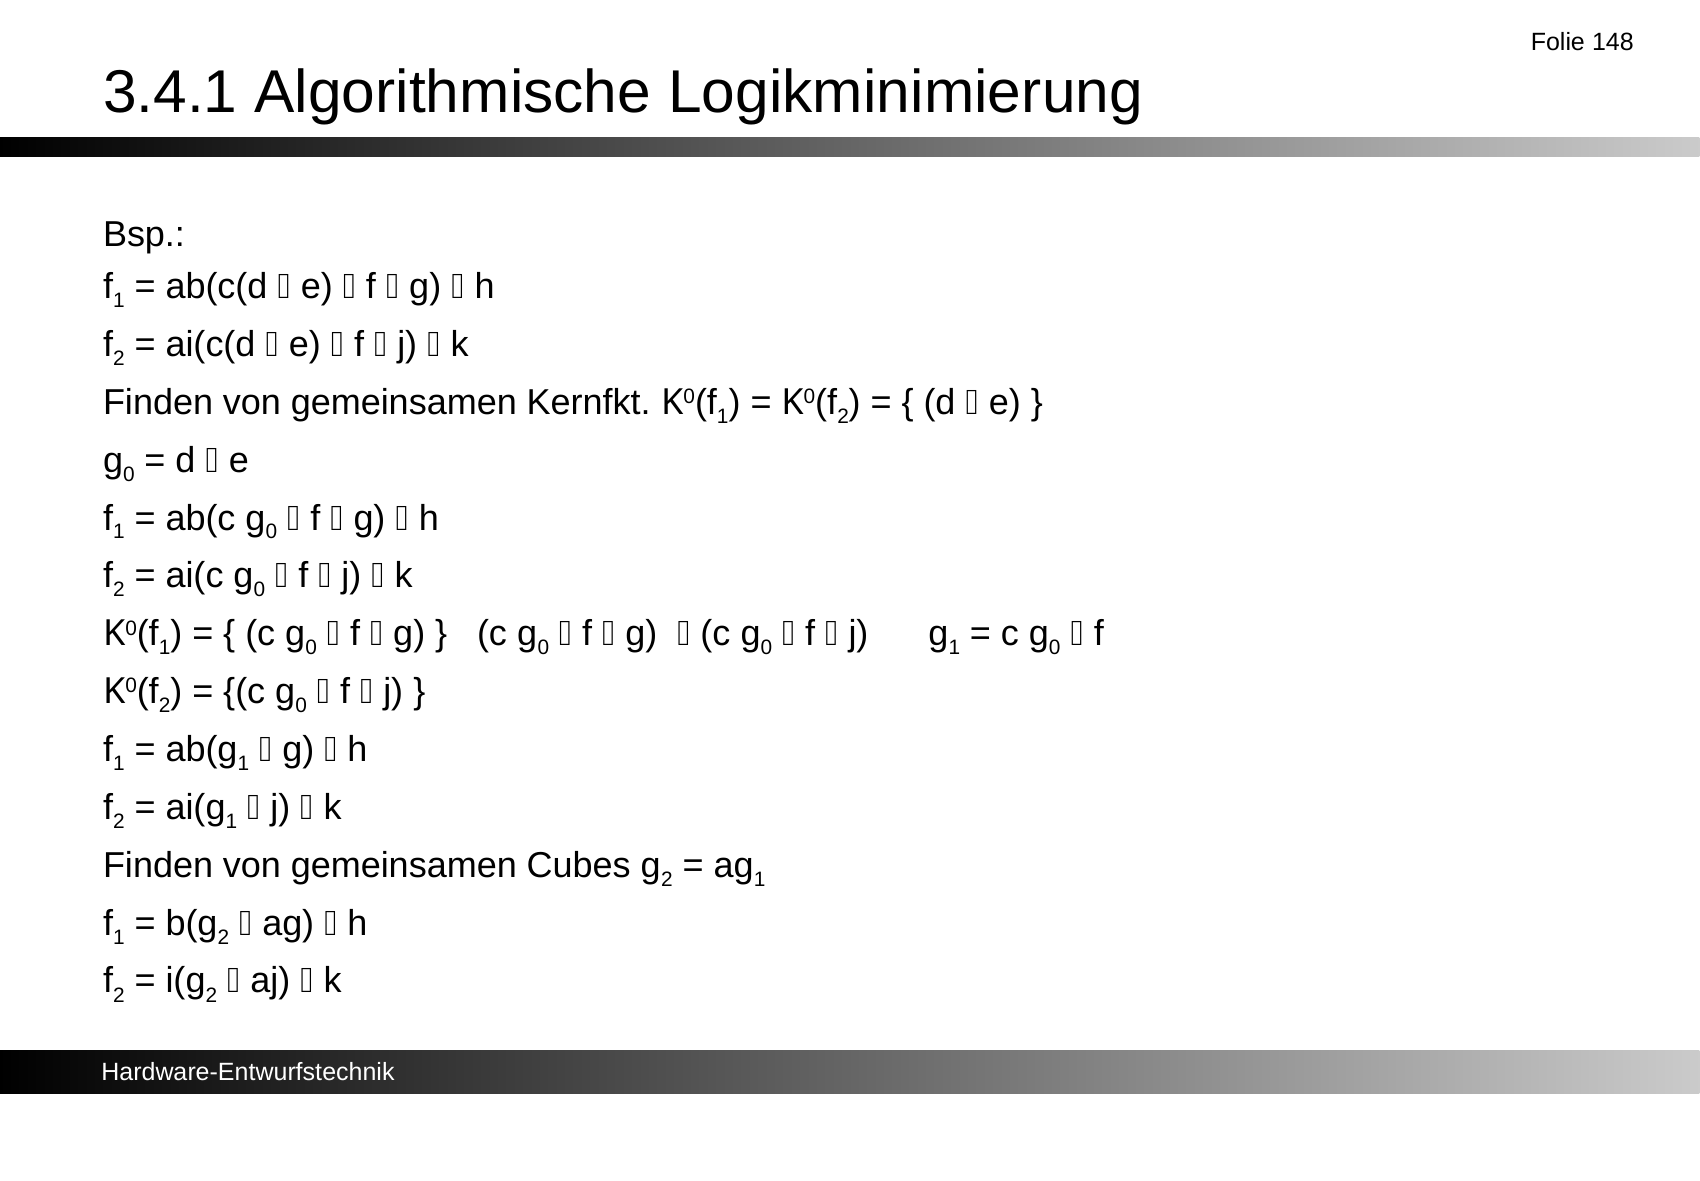

# 3.4.1 Algorithmische Logikminimierung
Bsp.:
f1 = ab(c(d  e)  f  g)  h
f2 = ai(c(d  e)  f  j)  k
Finden von gemeinsamen Kernfkt. K0(f1) = K0(f2) = { (d  e) }
g0 = d  e
f1 = ab(c g0  f  g)  h
f2 = ai(c g0  f  j)  k
K0(f1) = { (c g0  f  g) } (c g0  f  g)  (c g0  f  j) g1 = c g0  f
K0(f2) = {(c g0  f  j) }
f1 = ab(g1  g)  h
f2 = ai(g1  j)  k
Finden von gemeinsamen Cubes g2 = ag1
f1 = b(g2  ag)  h
f2 = i(g2  aj)  k